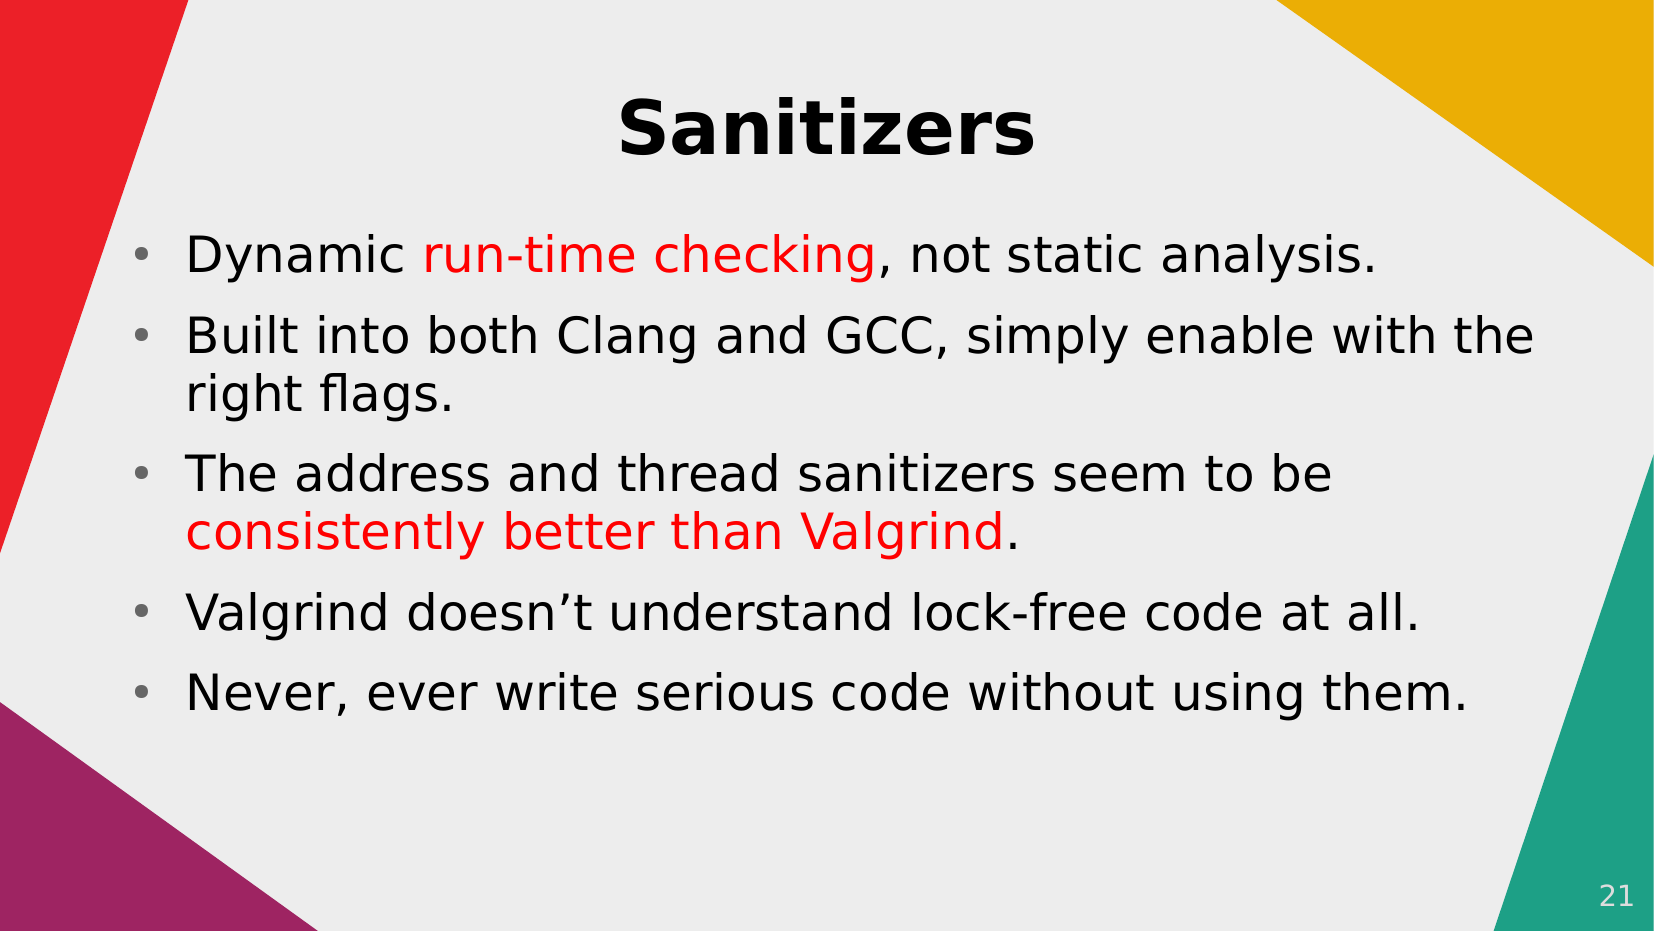

# Sanitizers
Dynamic run-time checking, not static analysis.
Built into both Clang and GCC, simply enable with the right flags.
The address and thread sanitizers seem to be consistently better than Valgrind.
Valgrind doesn’t understand lock-free code at all.
Never, ever write serious code without using them.
21